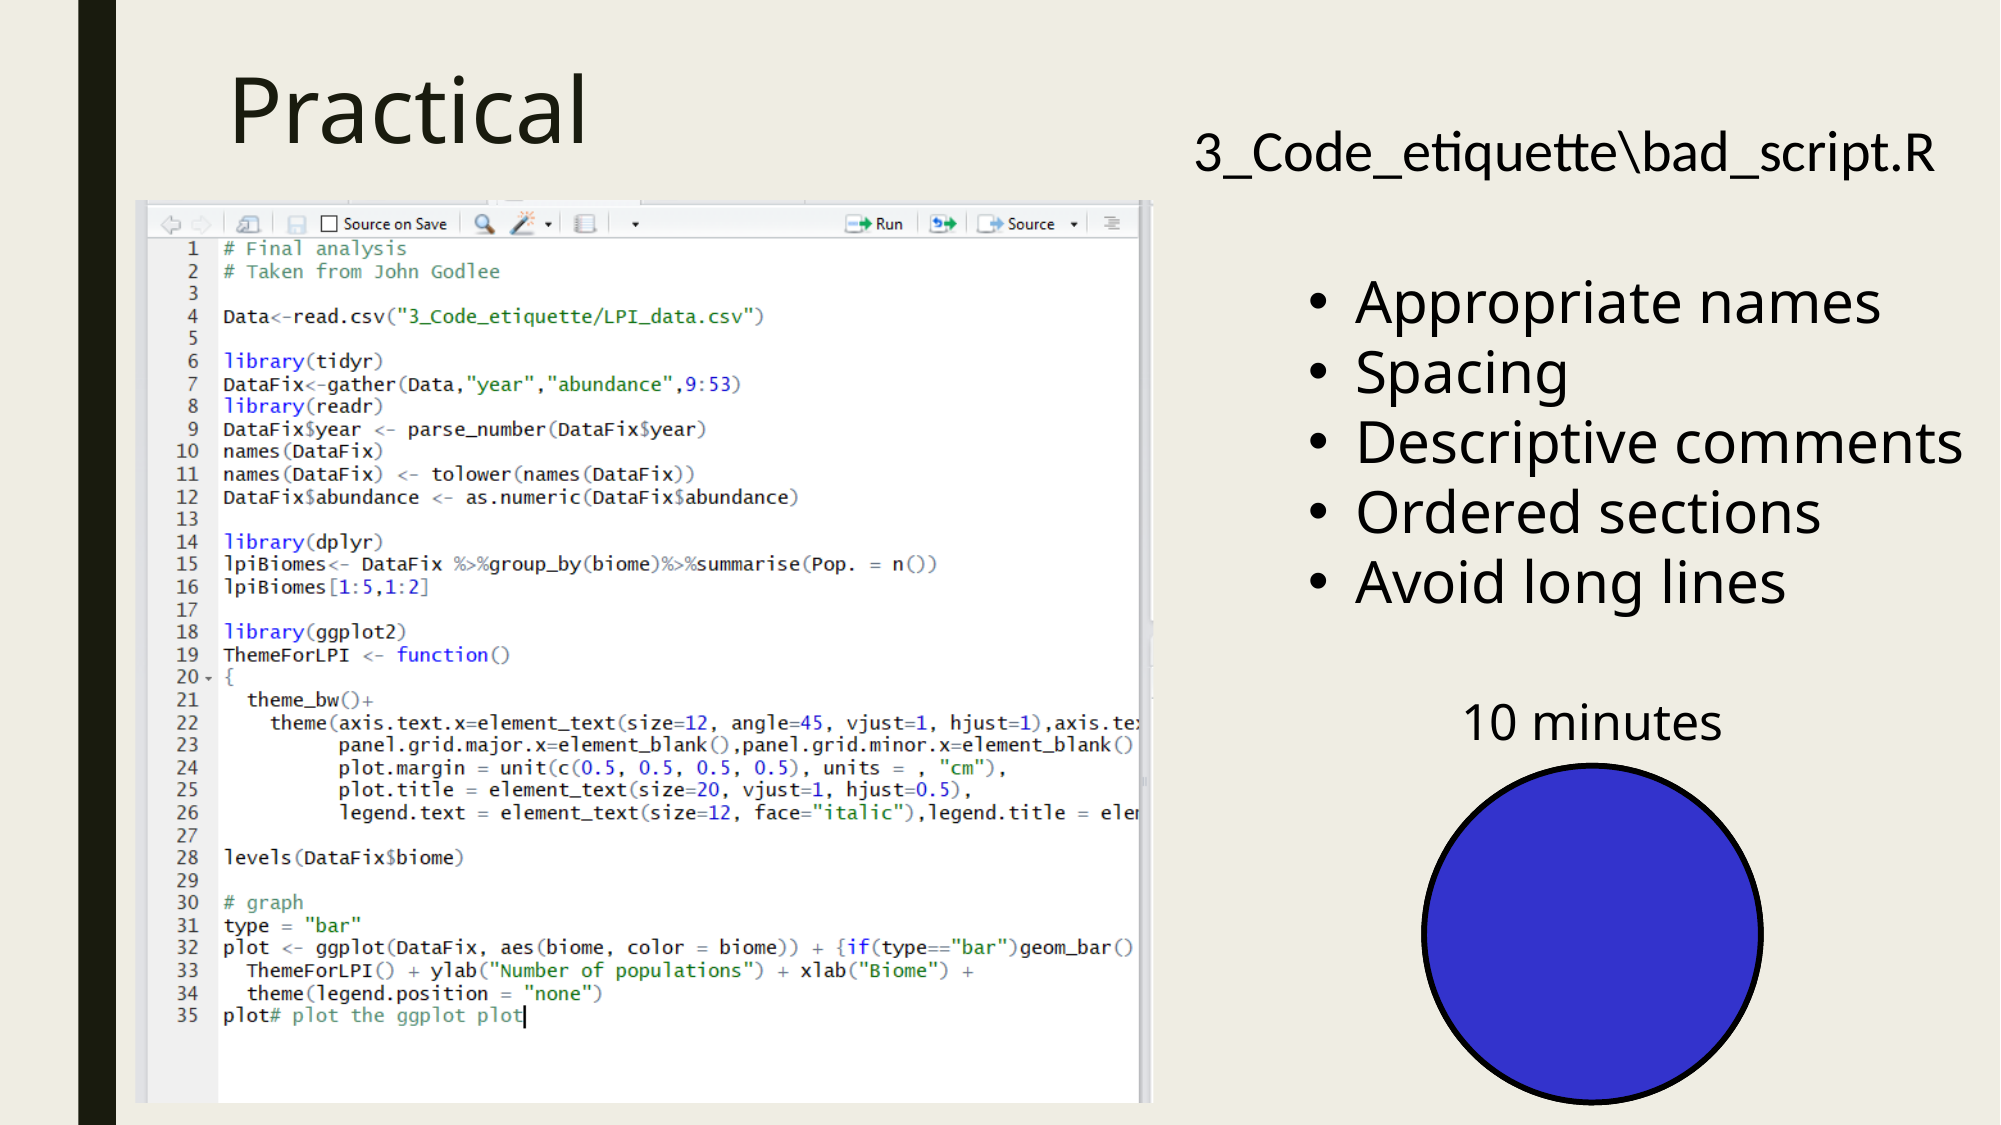

# Practical
3_Code_etiquette\bad_script.R
Appropriate names
Spacing
Descriptive comments
Ordered sections
Avoid long lines
10 minutes